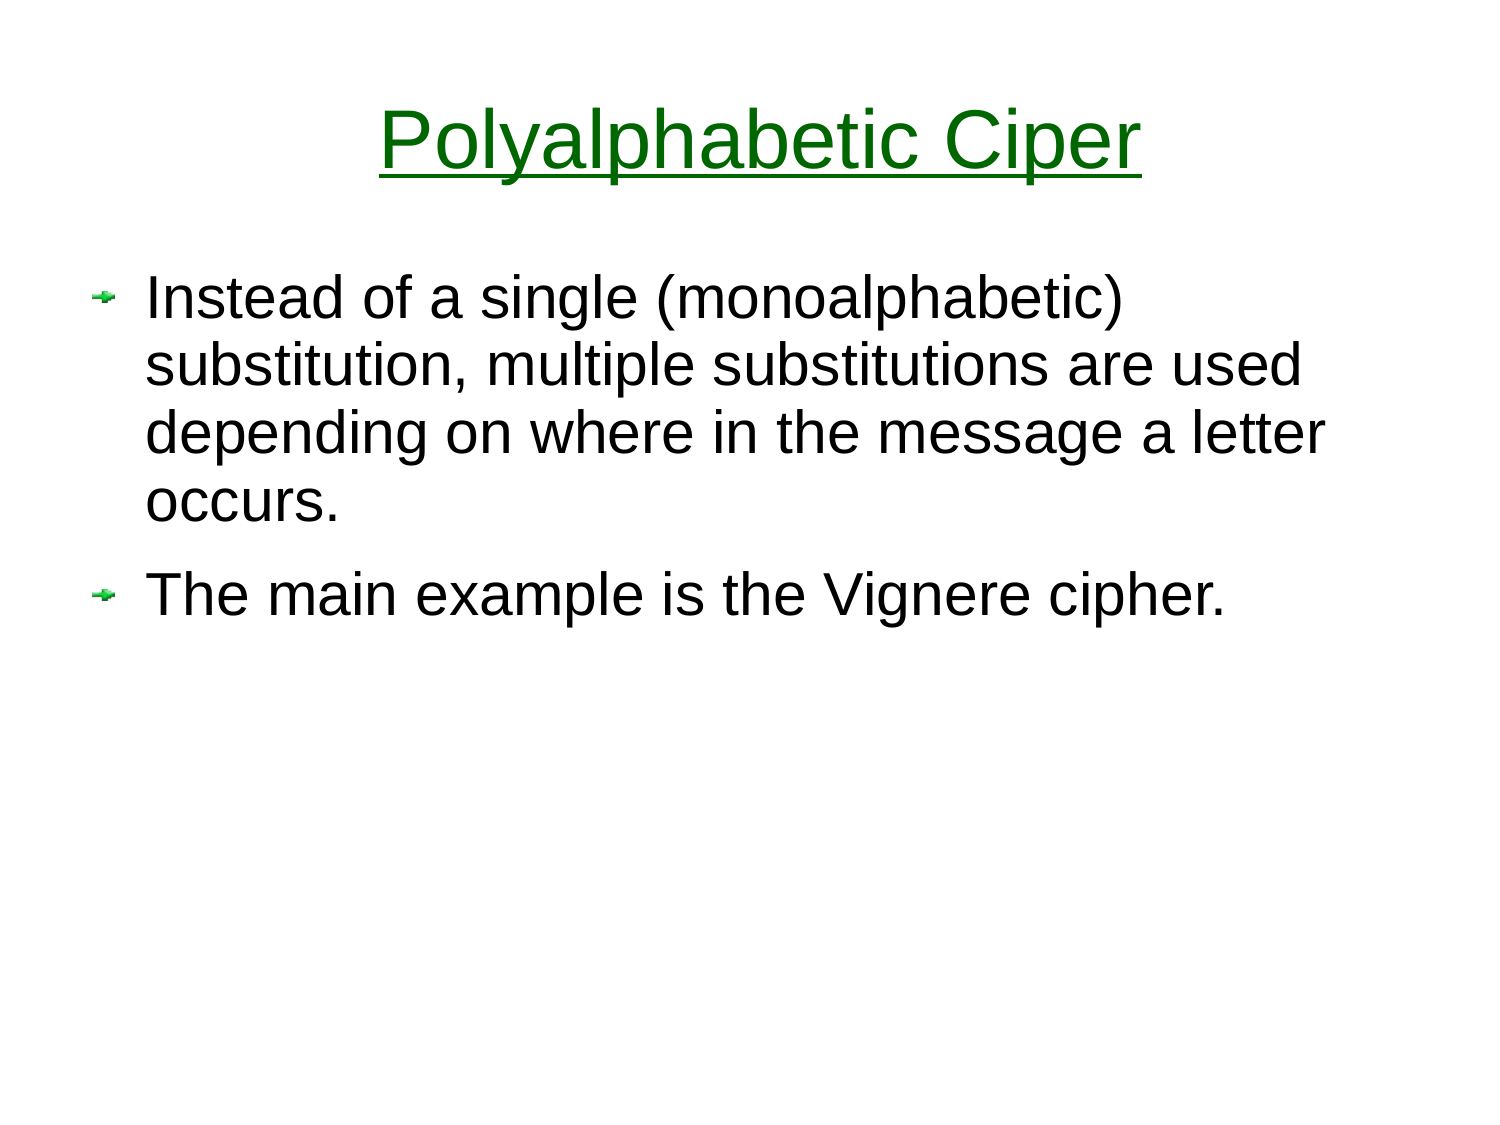

# Polyalphabetic Ciper
Instead of a single (monoalphabetic) substitution, multiple substitutions are used depending on where in the message a letter occurs.
The main example is the Vignere cipher.